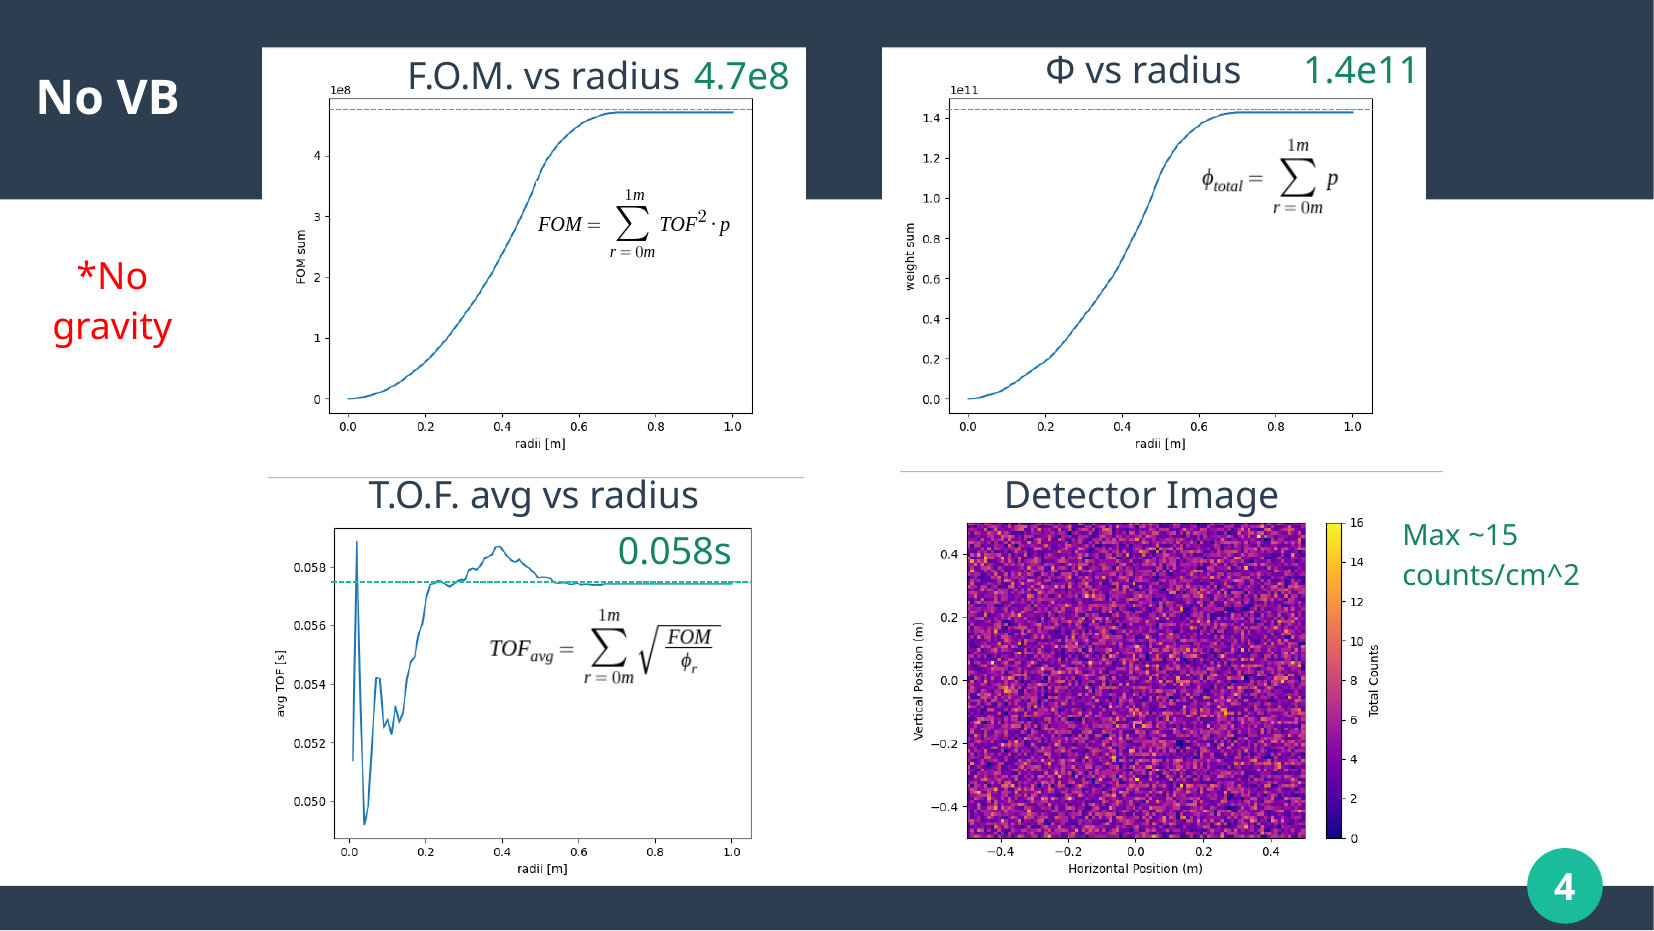

1.4e11
Φ vs radius
# No VB
4.7e8
F.O.M. vs radius
*No gravity
T.O.F. avg vs radius
Detector Image
Max ~15 counts/cm^2
0.058s